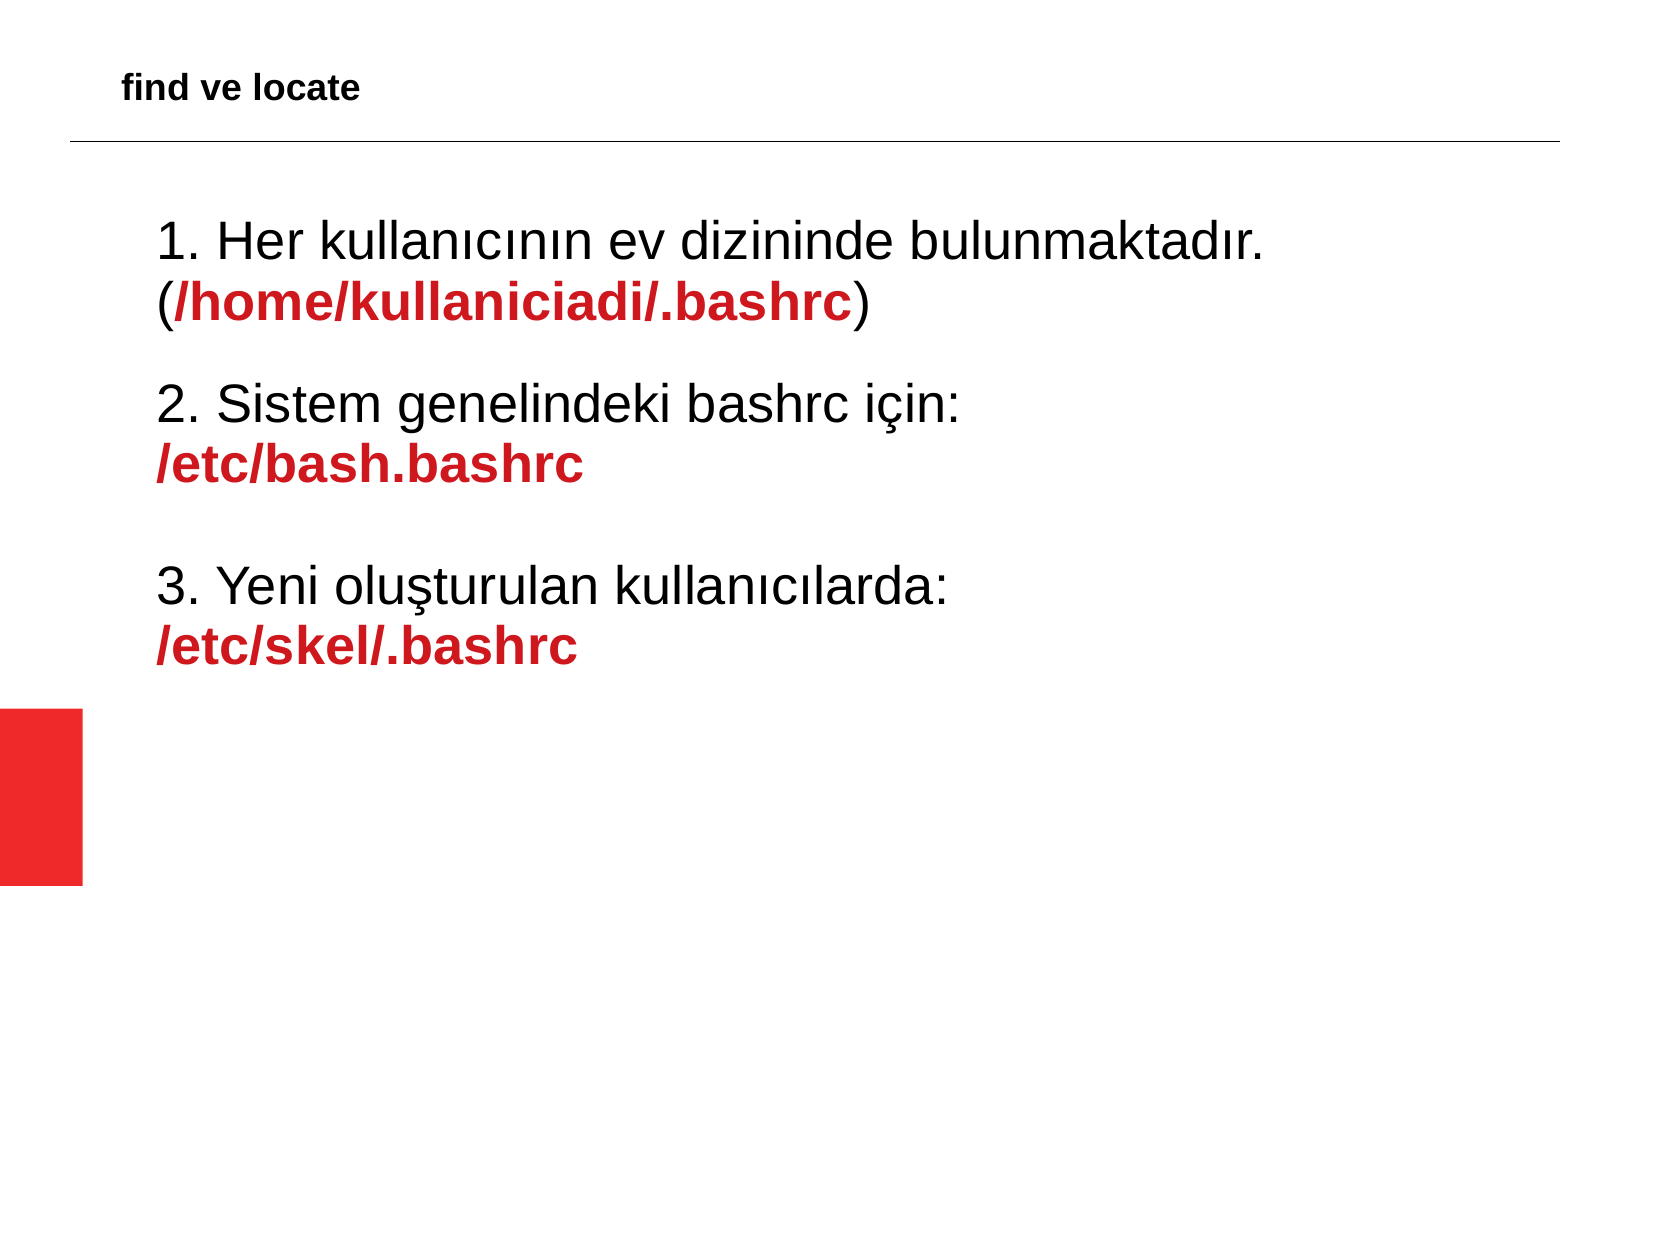

find ve locate
1. Her kullanıcının ev dizininde bulunmaktadır. (/home/kullaniciadi/.bashrc)
2. Sistem genelindeki bashrc için:
/etc/bash.bashrc
3. Yeni oluşturulan kullanıcılarda:
/etc/skel/.bashrc